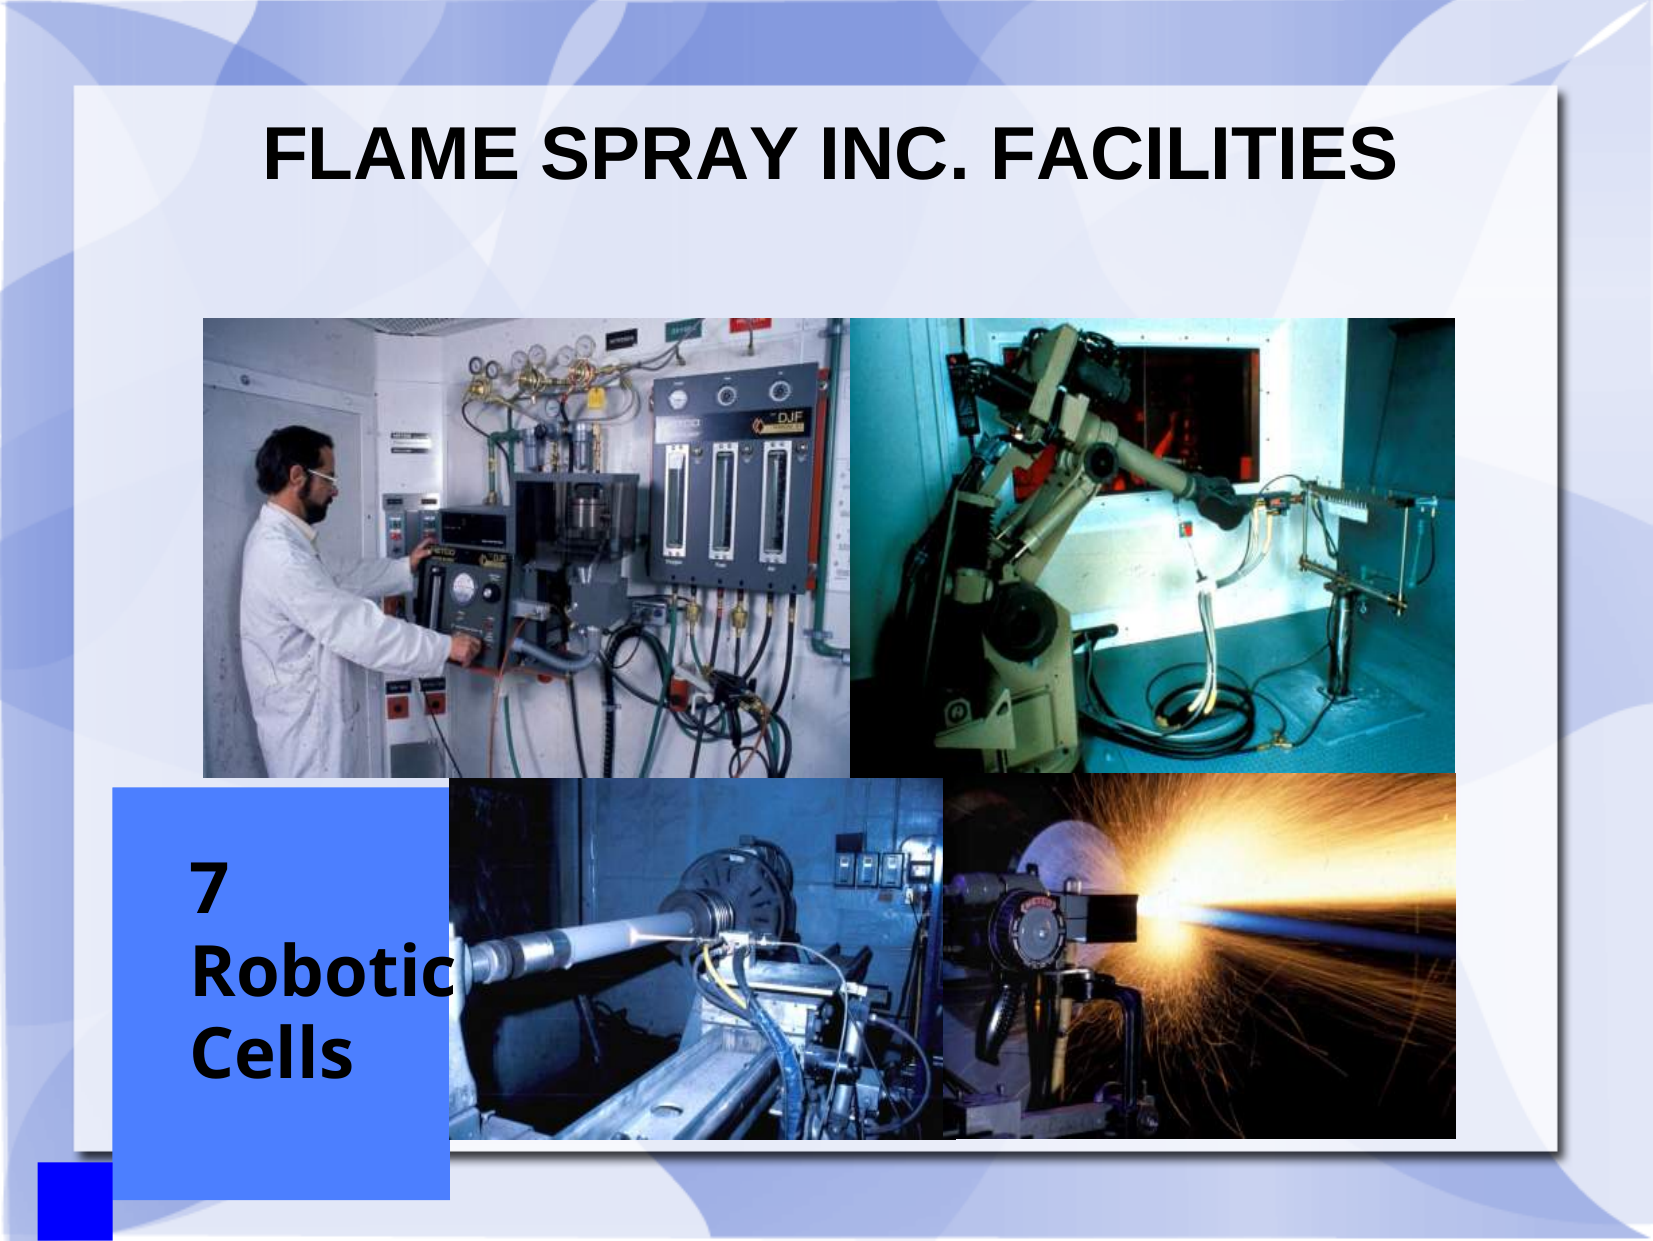

FLAME SPRAY INC. FACILITIES
7
Robotic
Cells
0